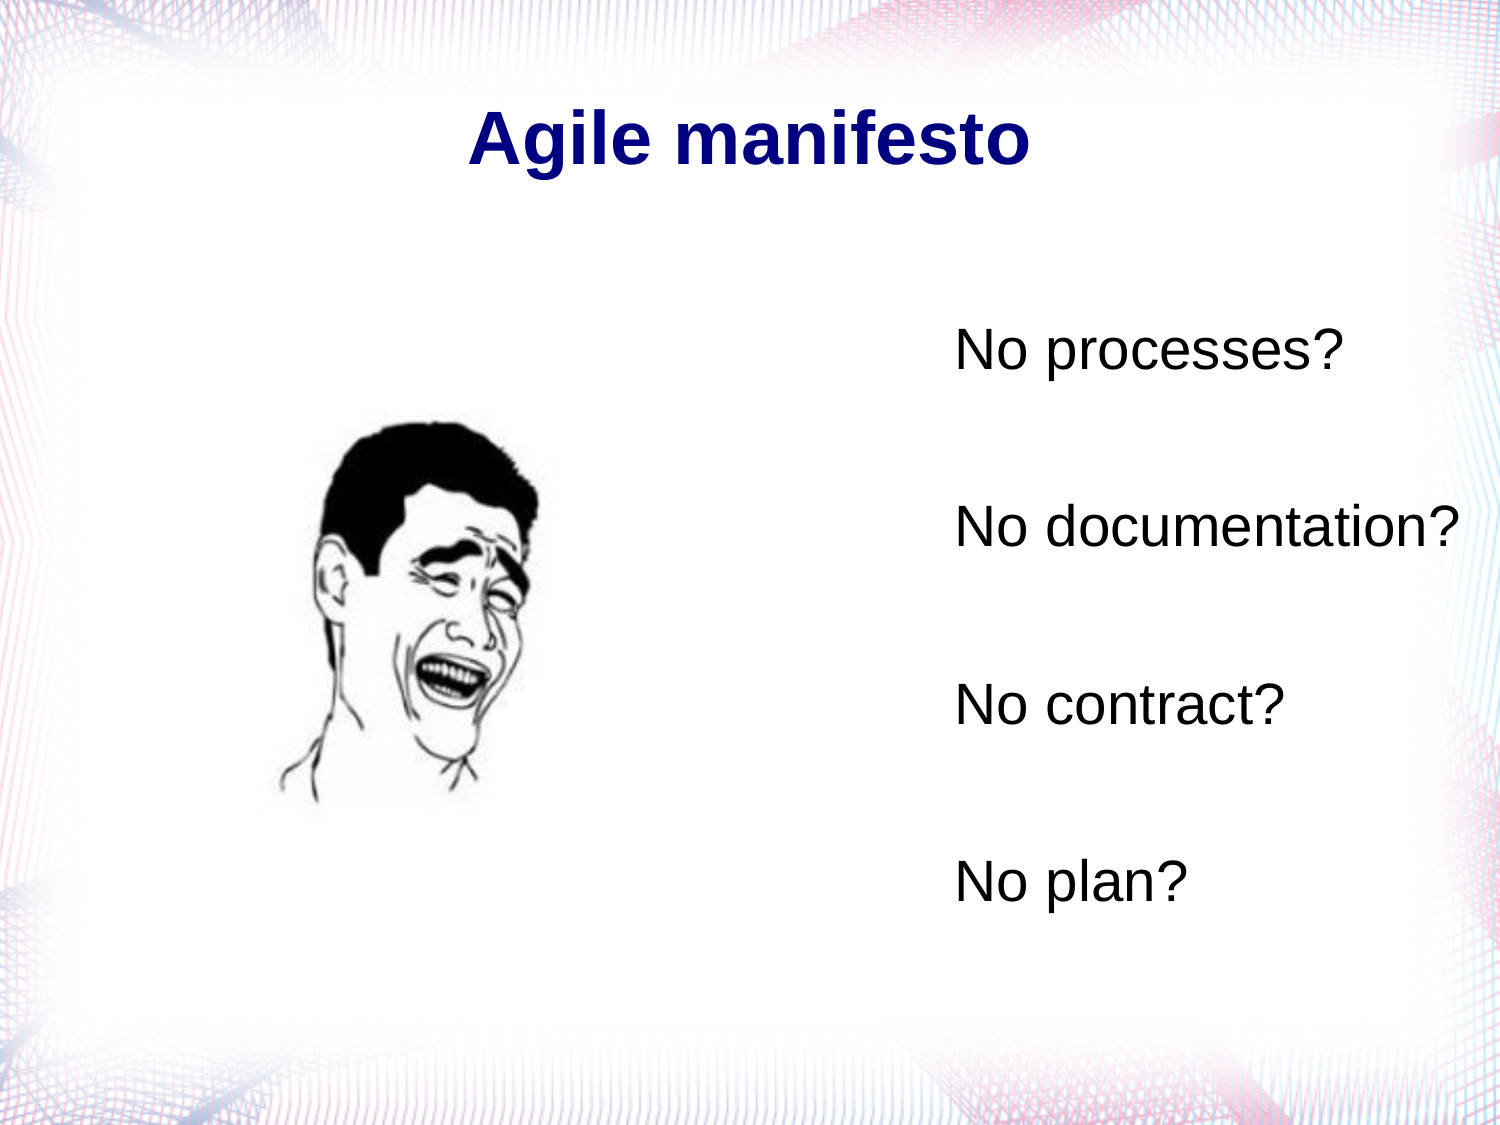

# Agile manifesto
No processes?
No documentation?
No contract?
No plan?